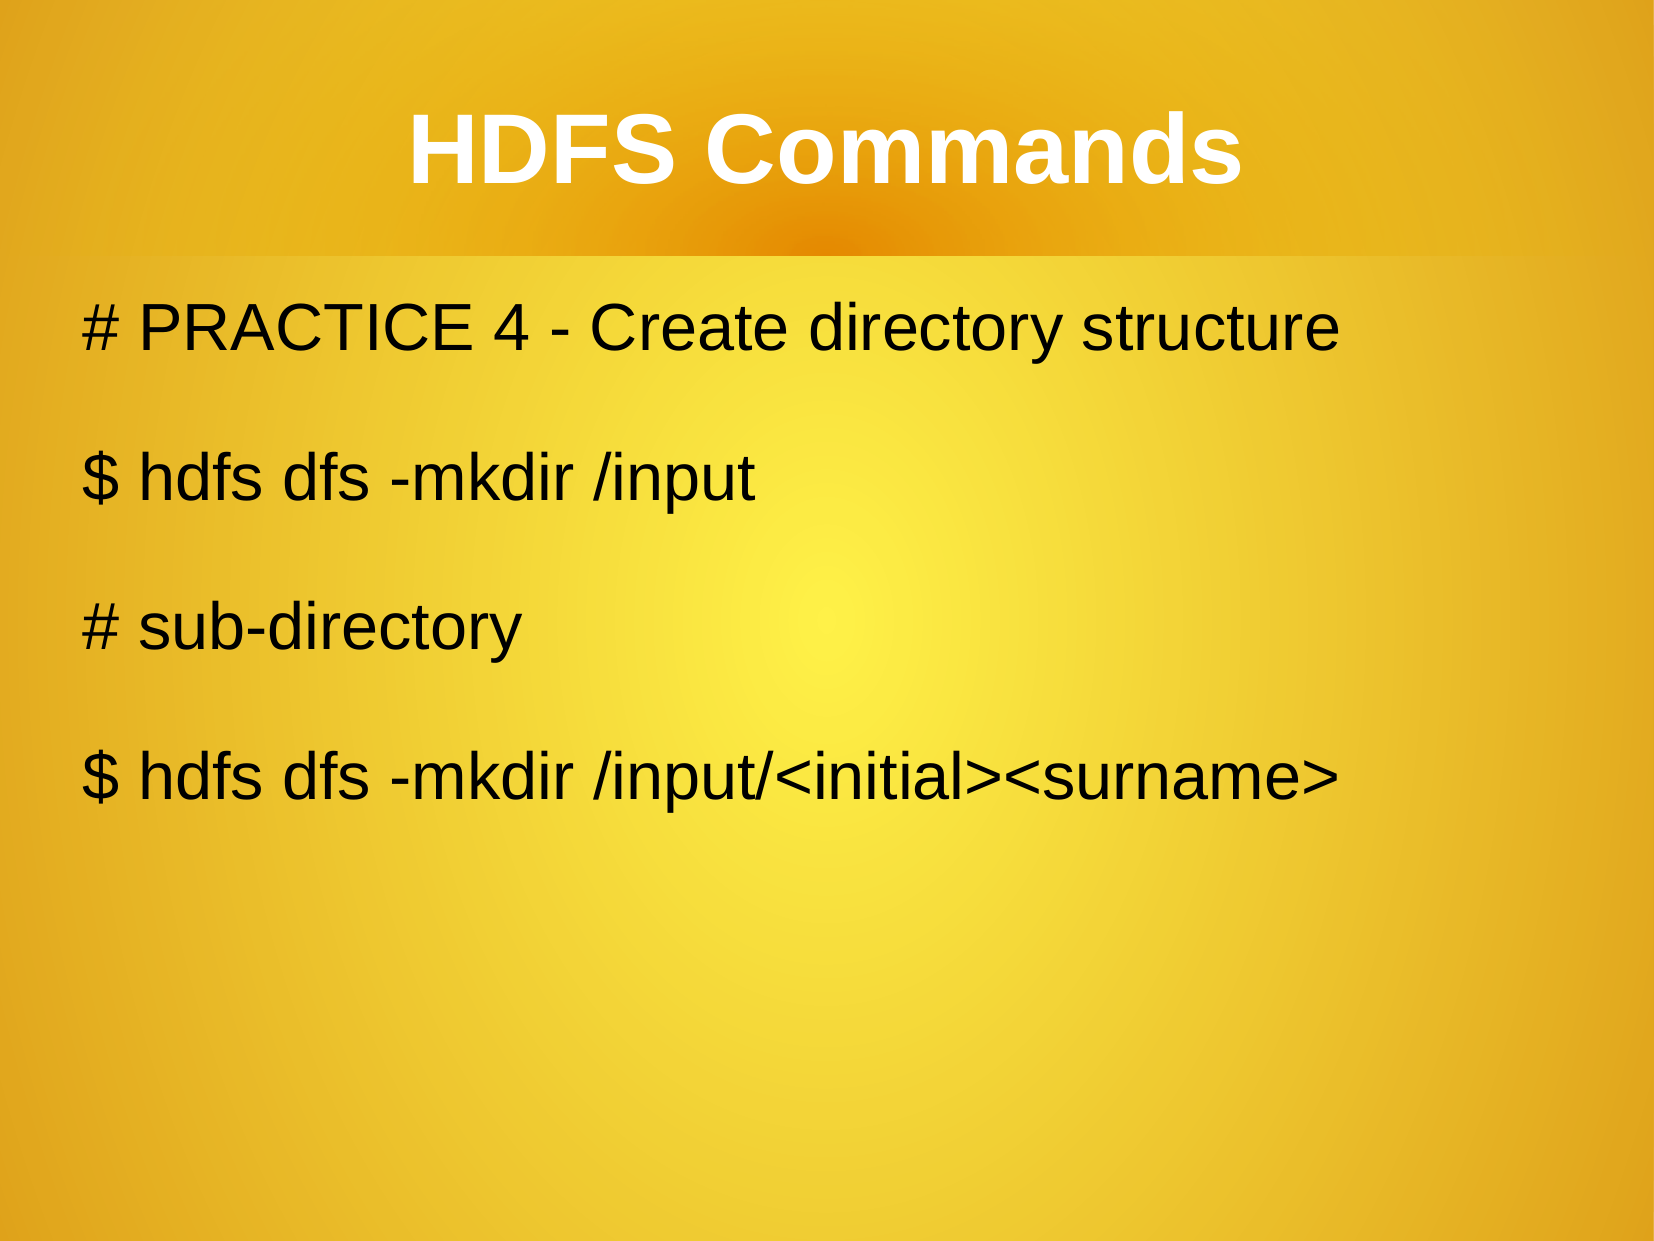

# HDFS Commands
# PRACTICE 4 - Create directory structure
$ hdfs dfs -mkdir /input
# sub-directory
$ hdfs dfs -mkdir /input/<initial><surname>